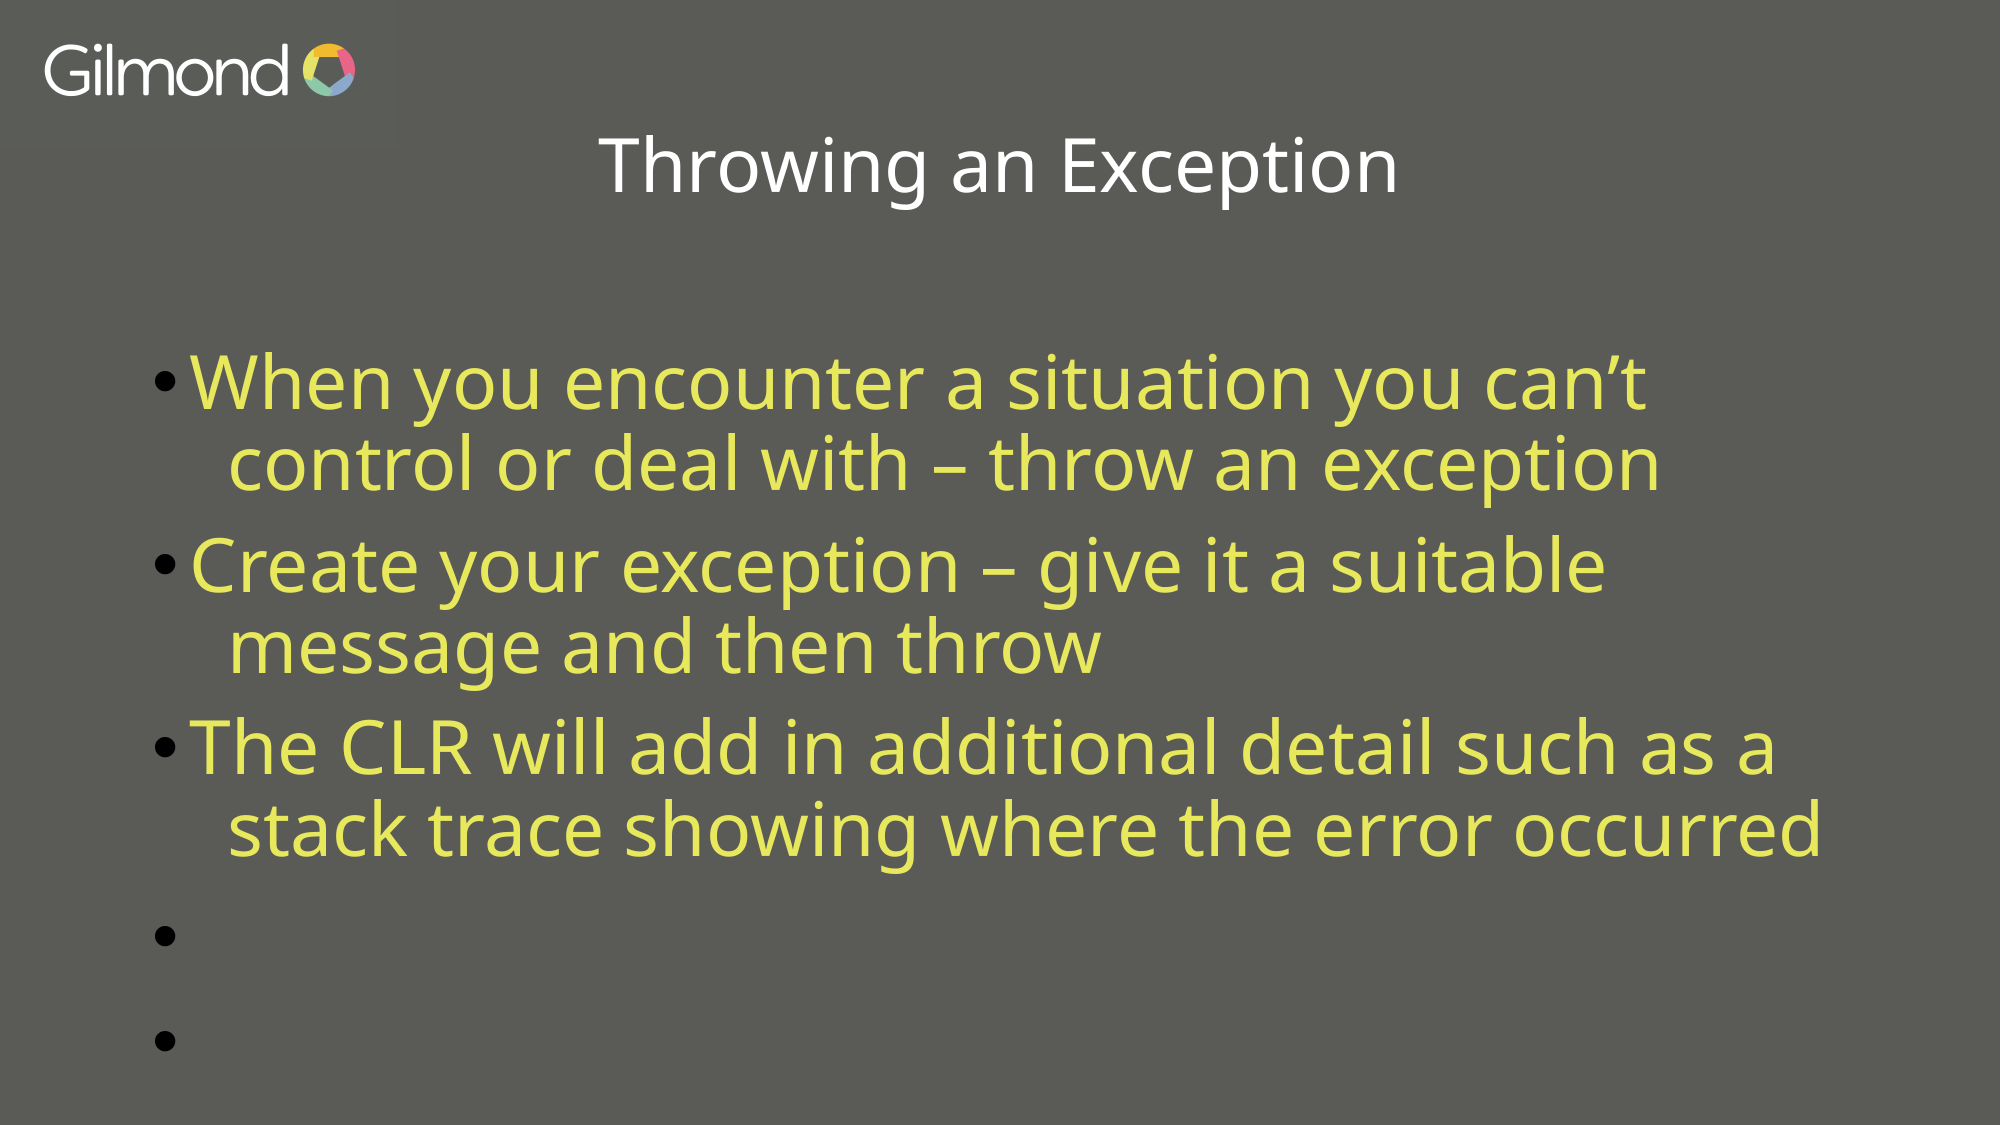

# Throwing an Exception
When you encounter a situation you can’t control or deal with – throw an exception
Create your exception – give it a suitable message and then throw
The CLR will add in additional detail such as a stack trace showing where the error occurred